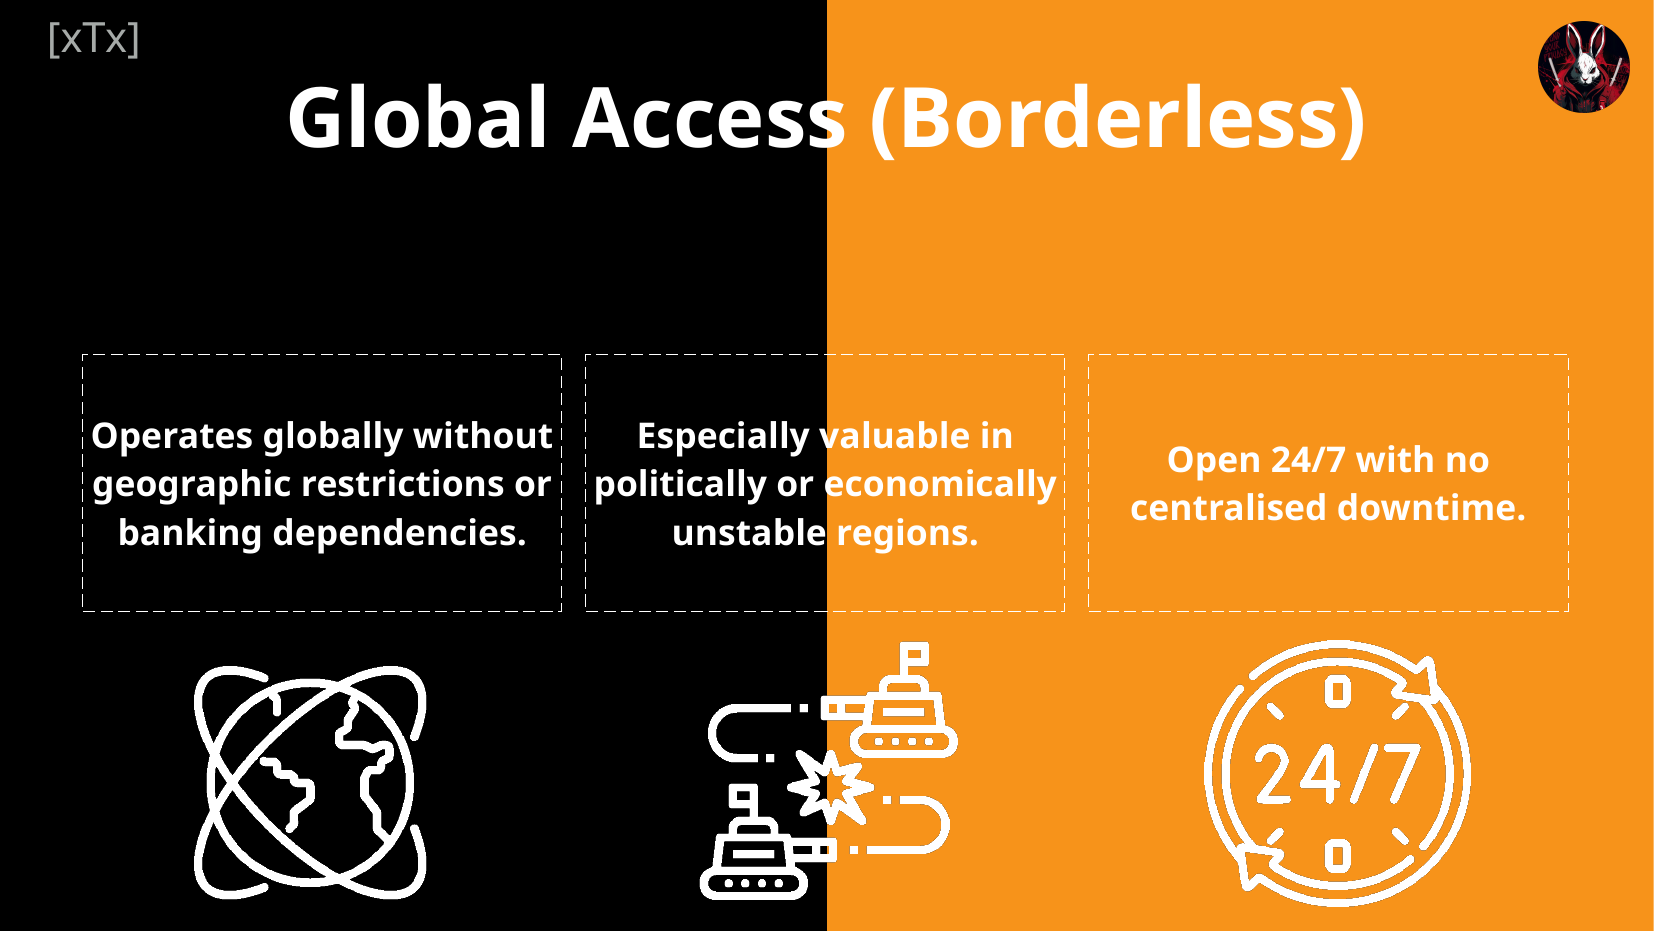

[xTx]
Global Access (Borderless)
# Operates globally without geographic restrictions or banking dependencies.
Especially valuable in politically or economically unstable regions.
Open 24/7 with no centralised downtime.